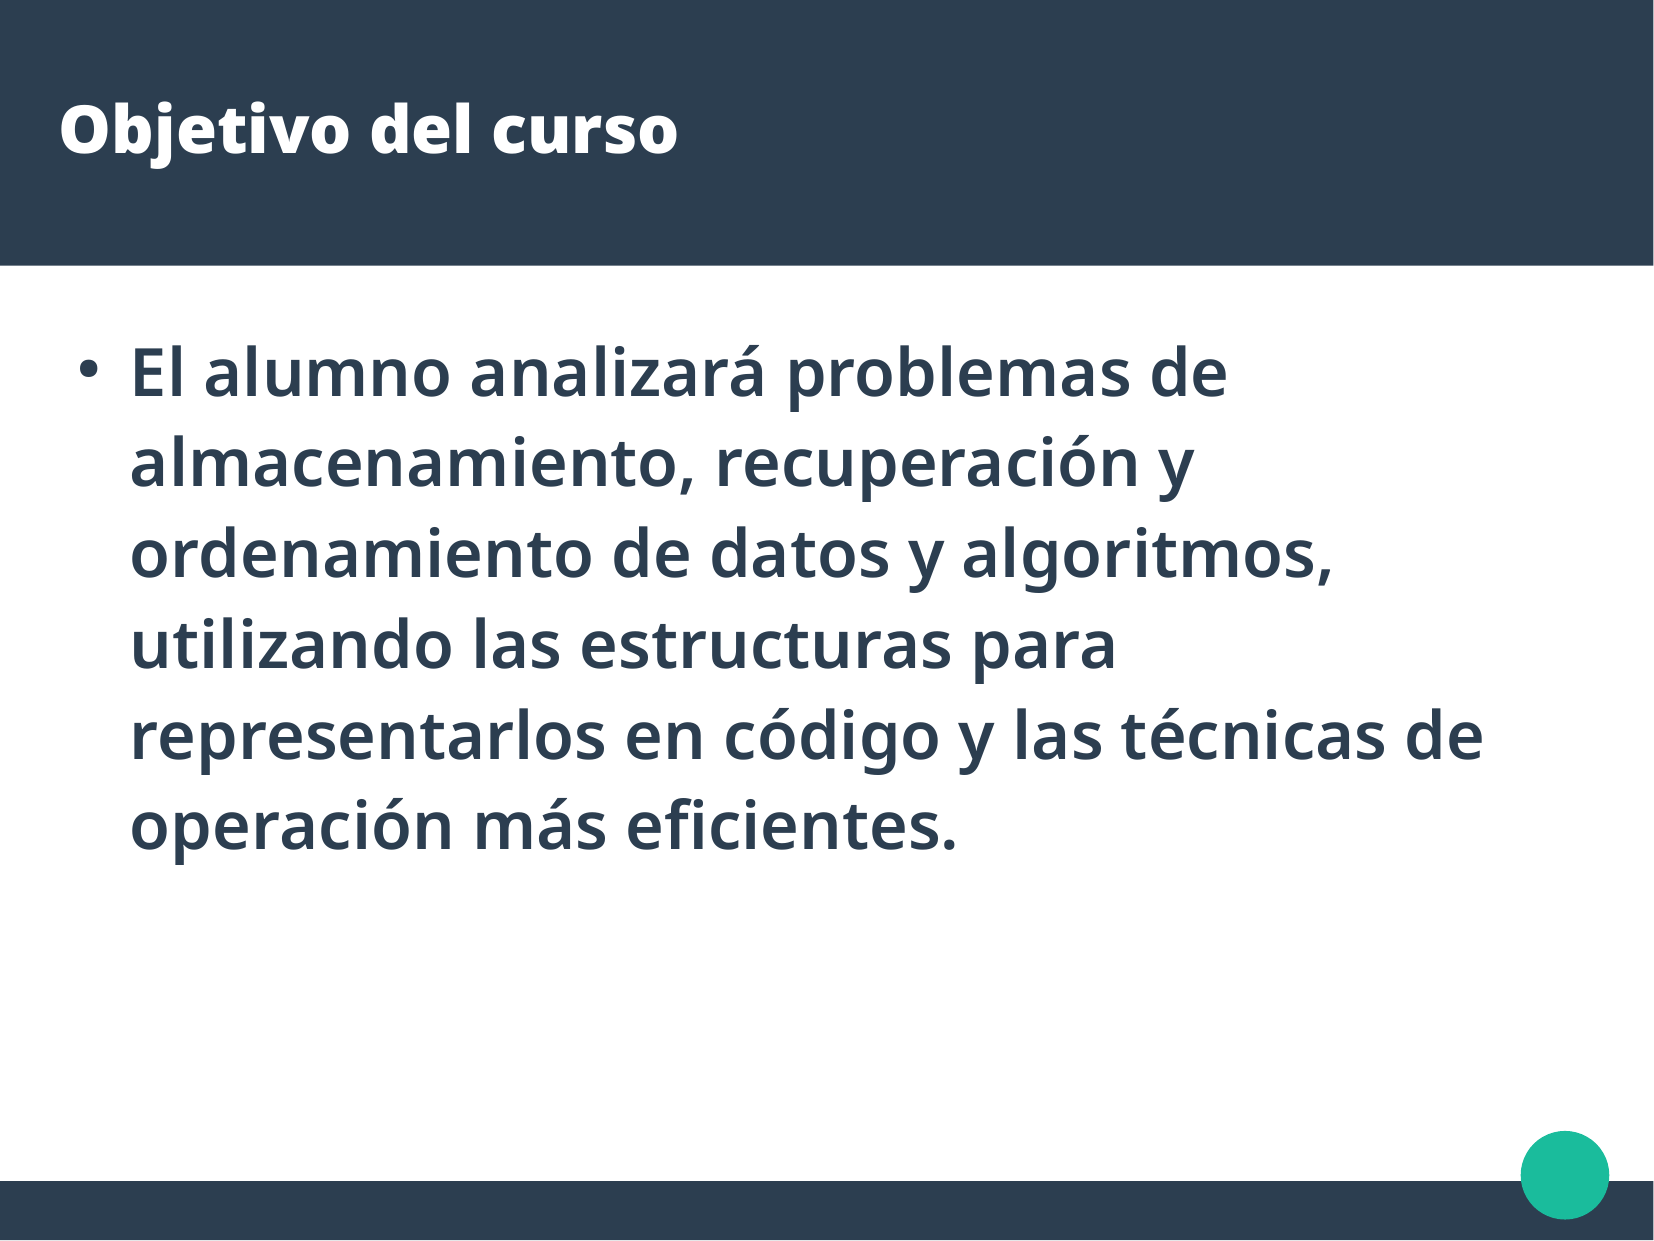

# Objetivo del curso
El alumno analizará problemas de almacenamiento, recuperación y ordenamiento de datos y algoritmos, utilizando las estructuras para representarlos en código y las técnicas de operación más eficientes.